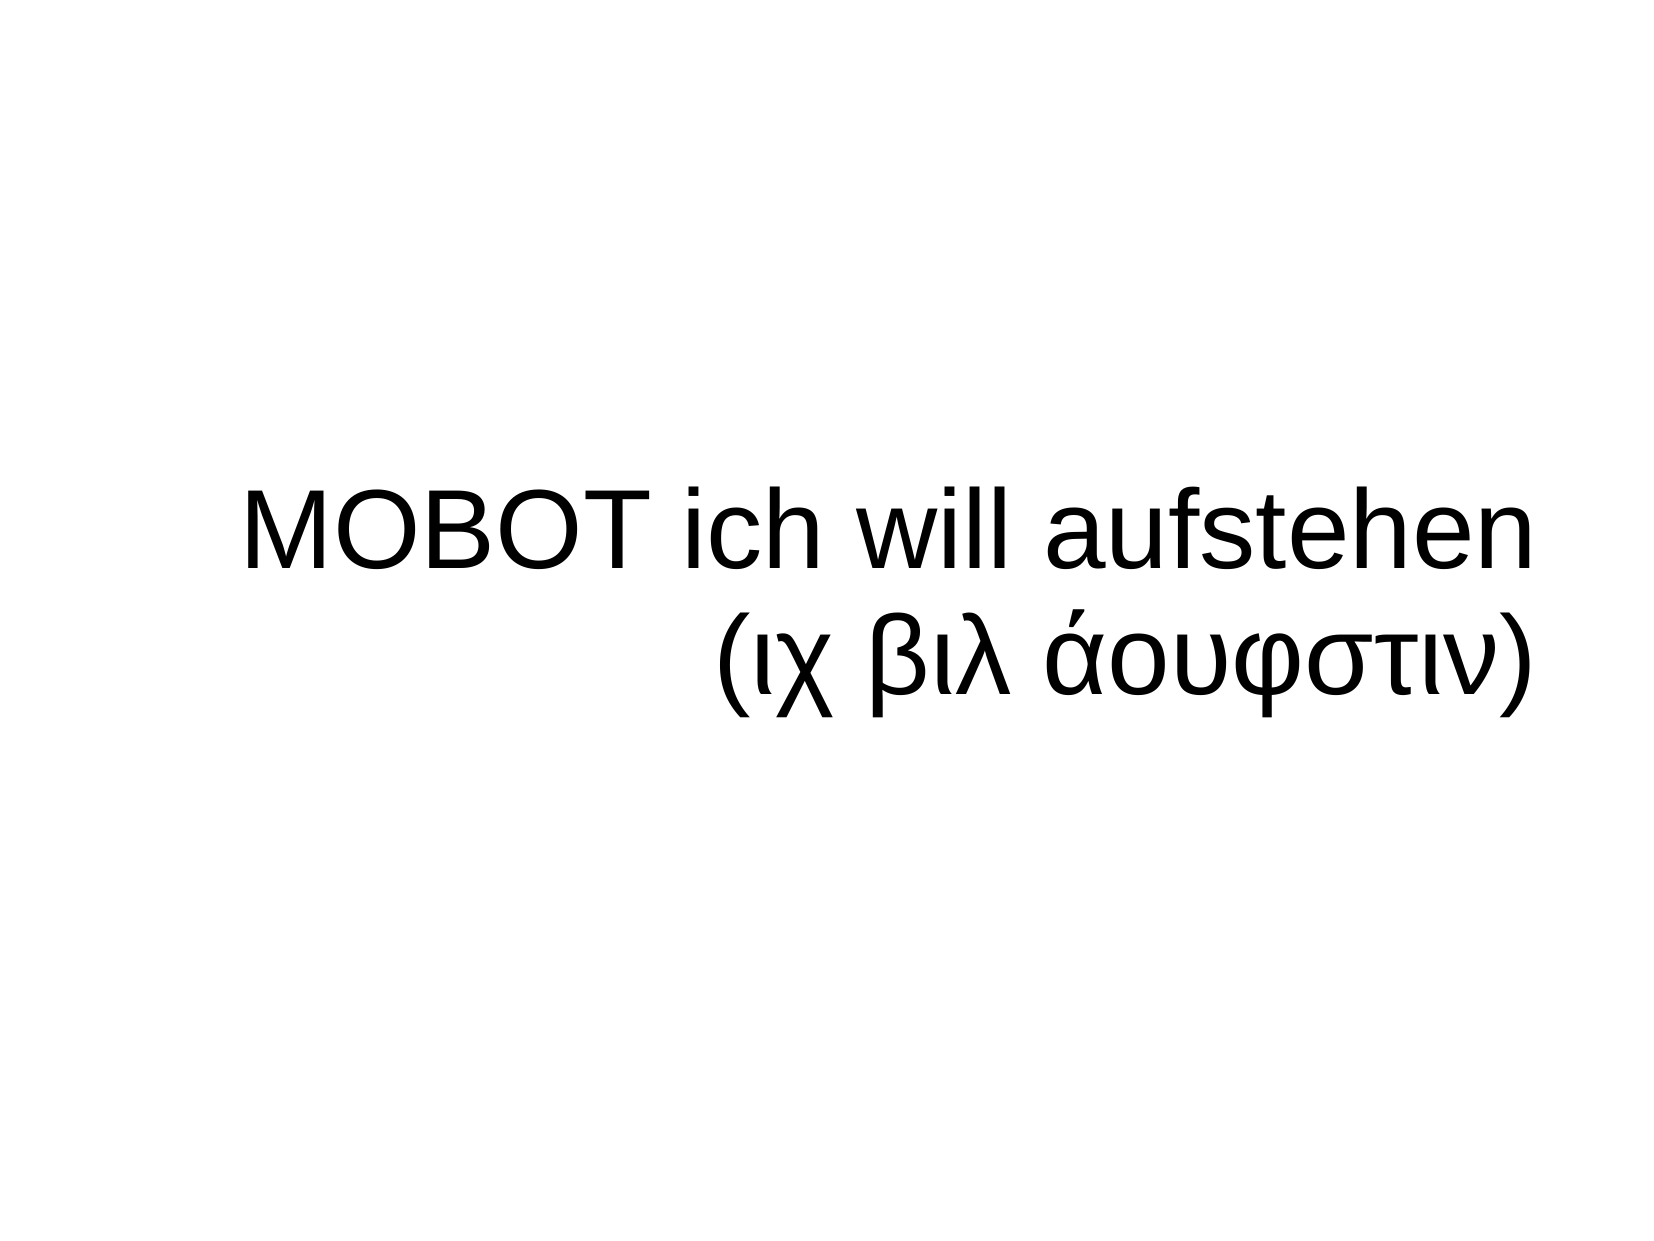

# MOBOT ich will aufstehen
(ιχ βιλ άουφστιν)